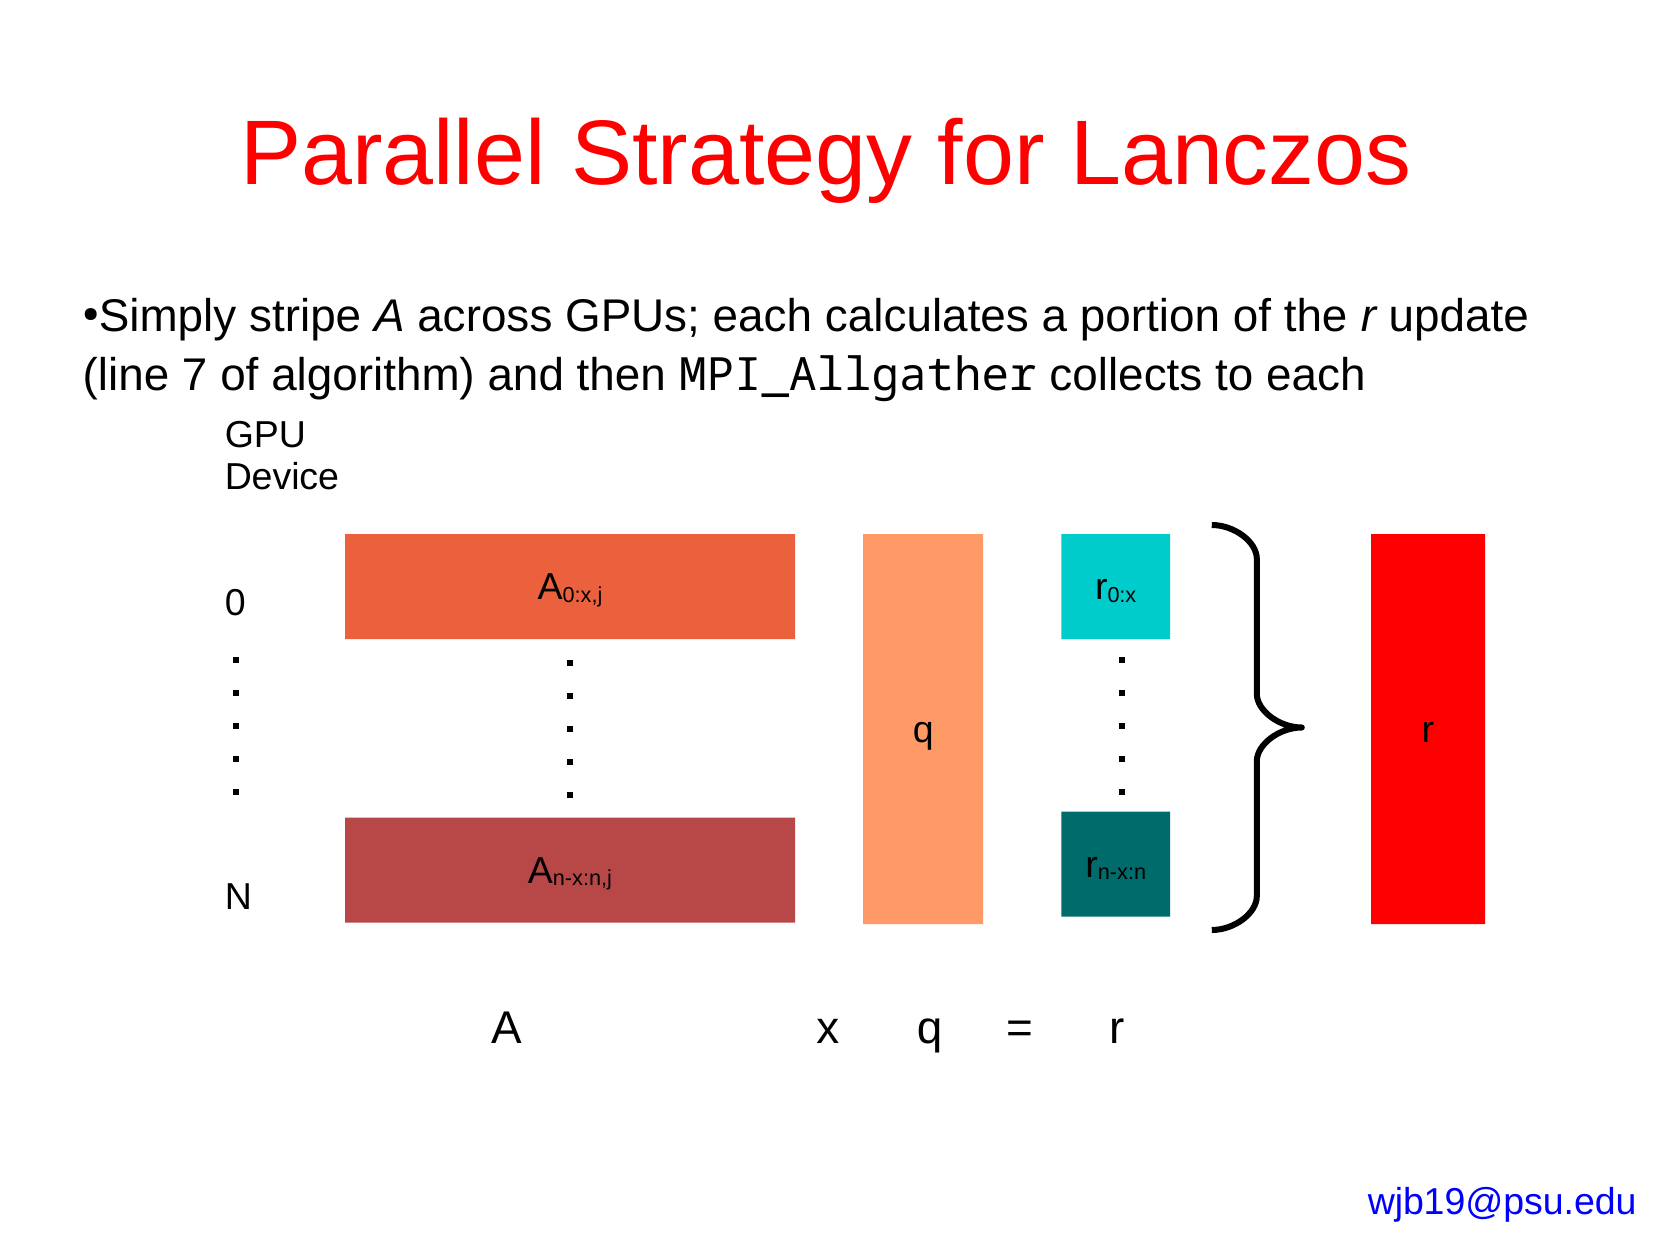

# Parallel Strategy for Lanczos
Simply stripe A across GPUs; each calculates a portion of the r update (line 7 of algorithm) and then MPI_Allgather collects to each
GPU
Device
0
N
A0:x,j
q
r0:x
r
rn-x:n
An-x:n,j
A				 x	 q = r
wjb19@psu.edu